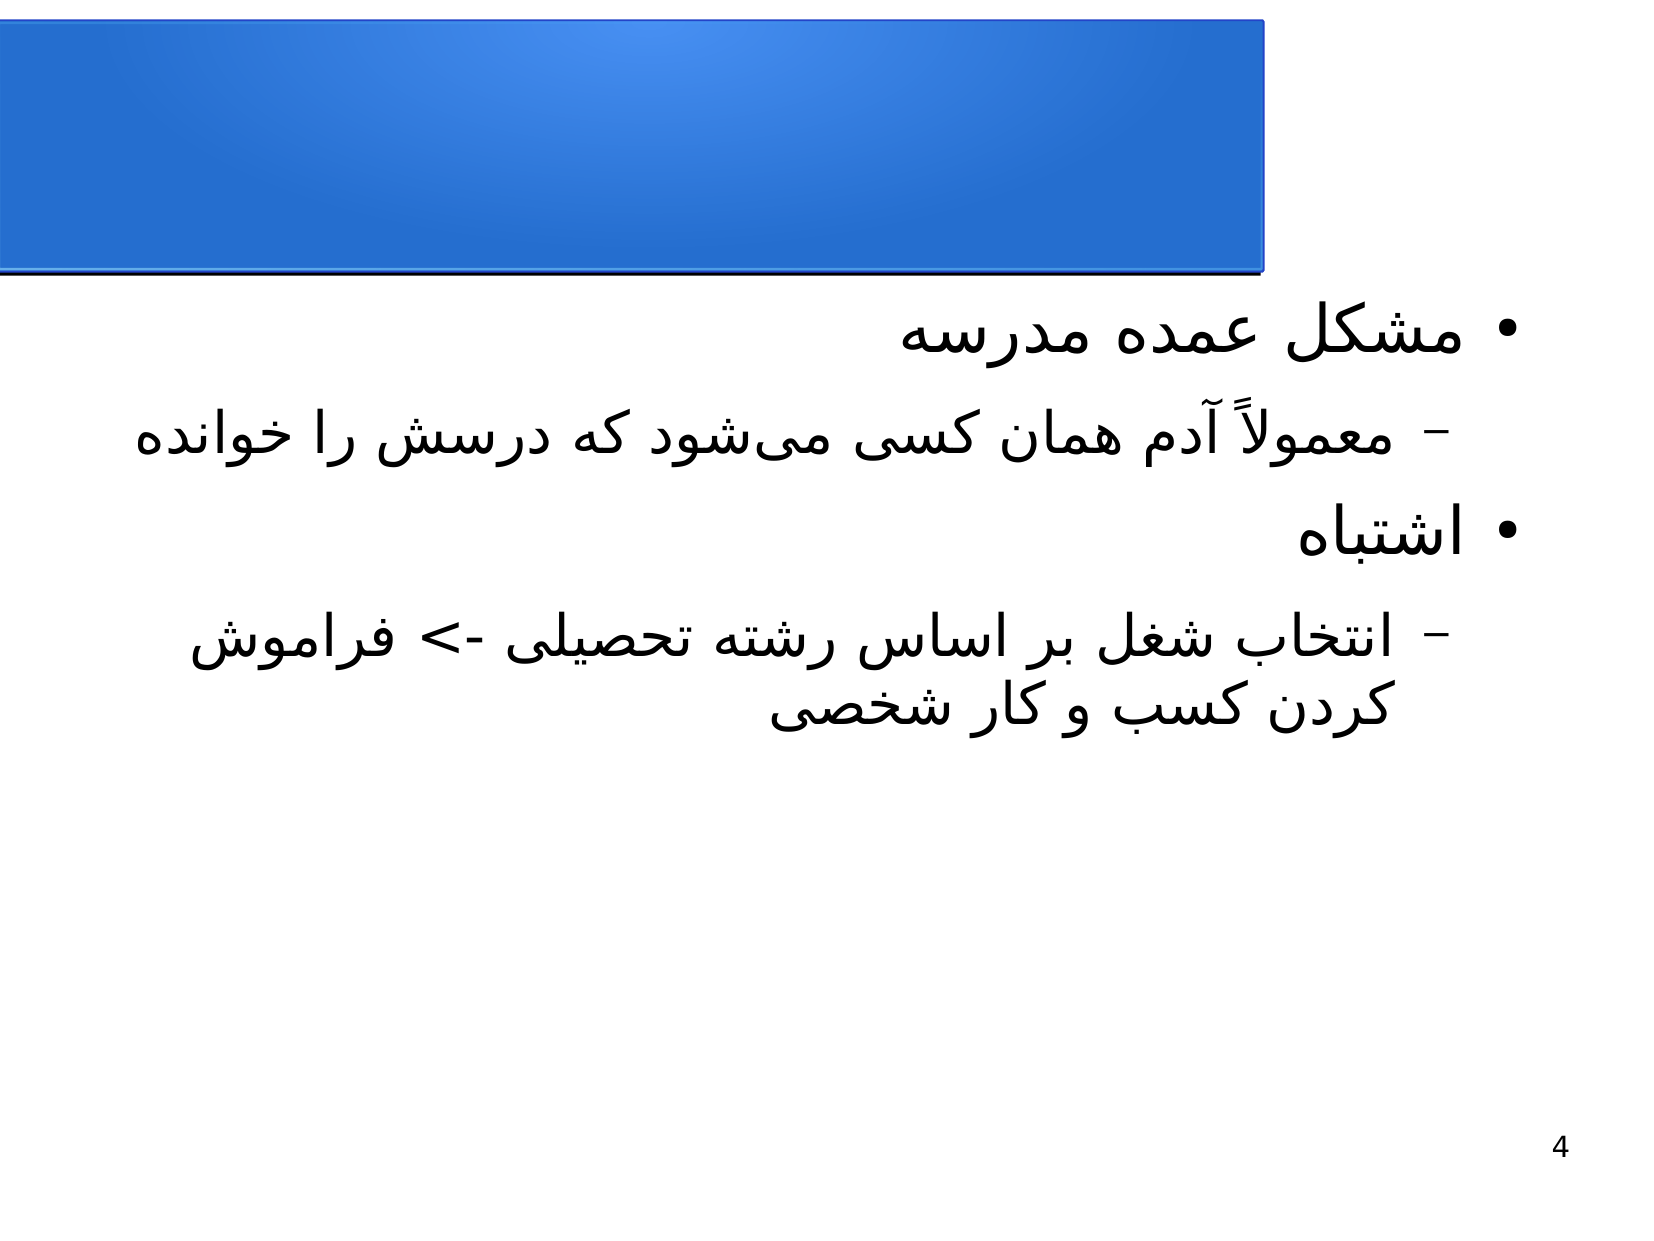

#
مشکل عمده مدرسه
معمولاً آدم همان کسی می‌شود که درسش را خوانده
اشتباه
انتخاب شغل بر اساس رشته تحصیلی -> فراموش کردن کسب و کار شخصی
4